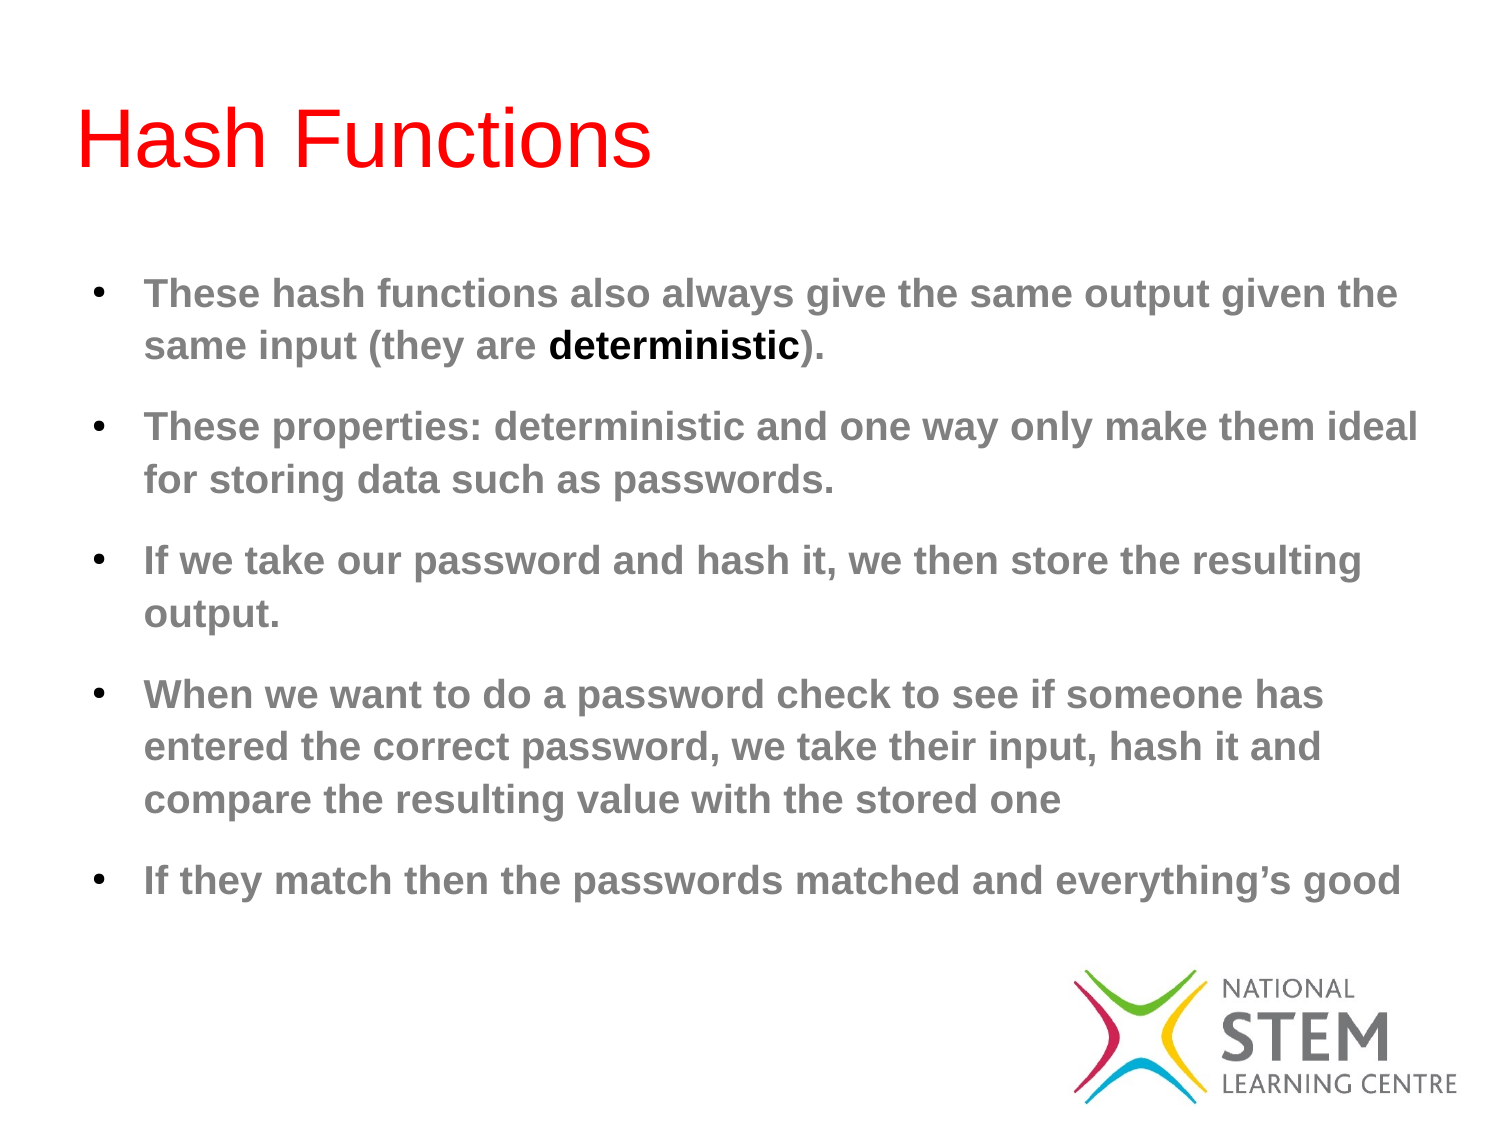

# Hash Functions
These hash functions also always give the same output given the same input (they are deterministic).
These properties: deterministic and one way only make them ideal for storing data such as passwords.
If we take our password and hash it, we then store the resulting output.
When we want to do a password check to see if someone has entered the correct password, we take their input, hash it and compare the resulting value with the stored one
If they match then the passwords matched and everything’s good